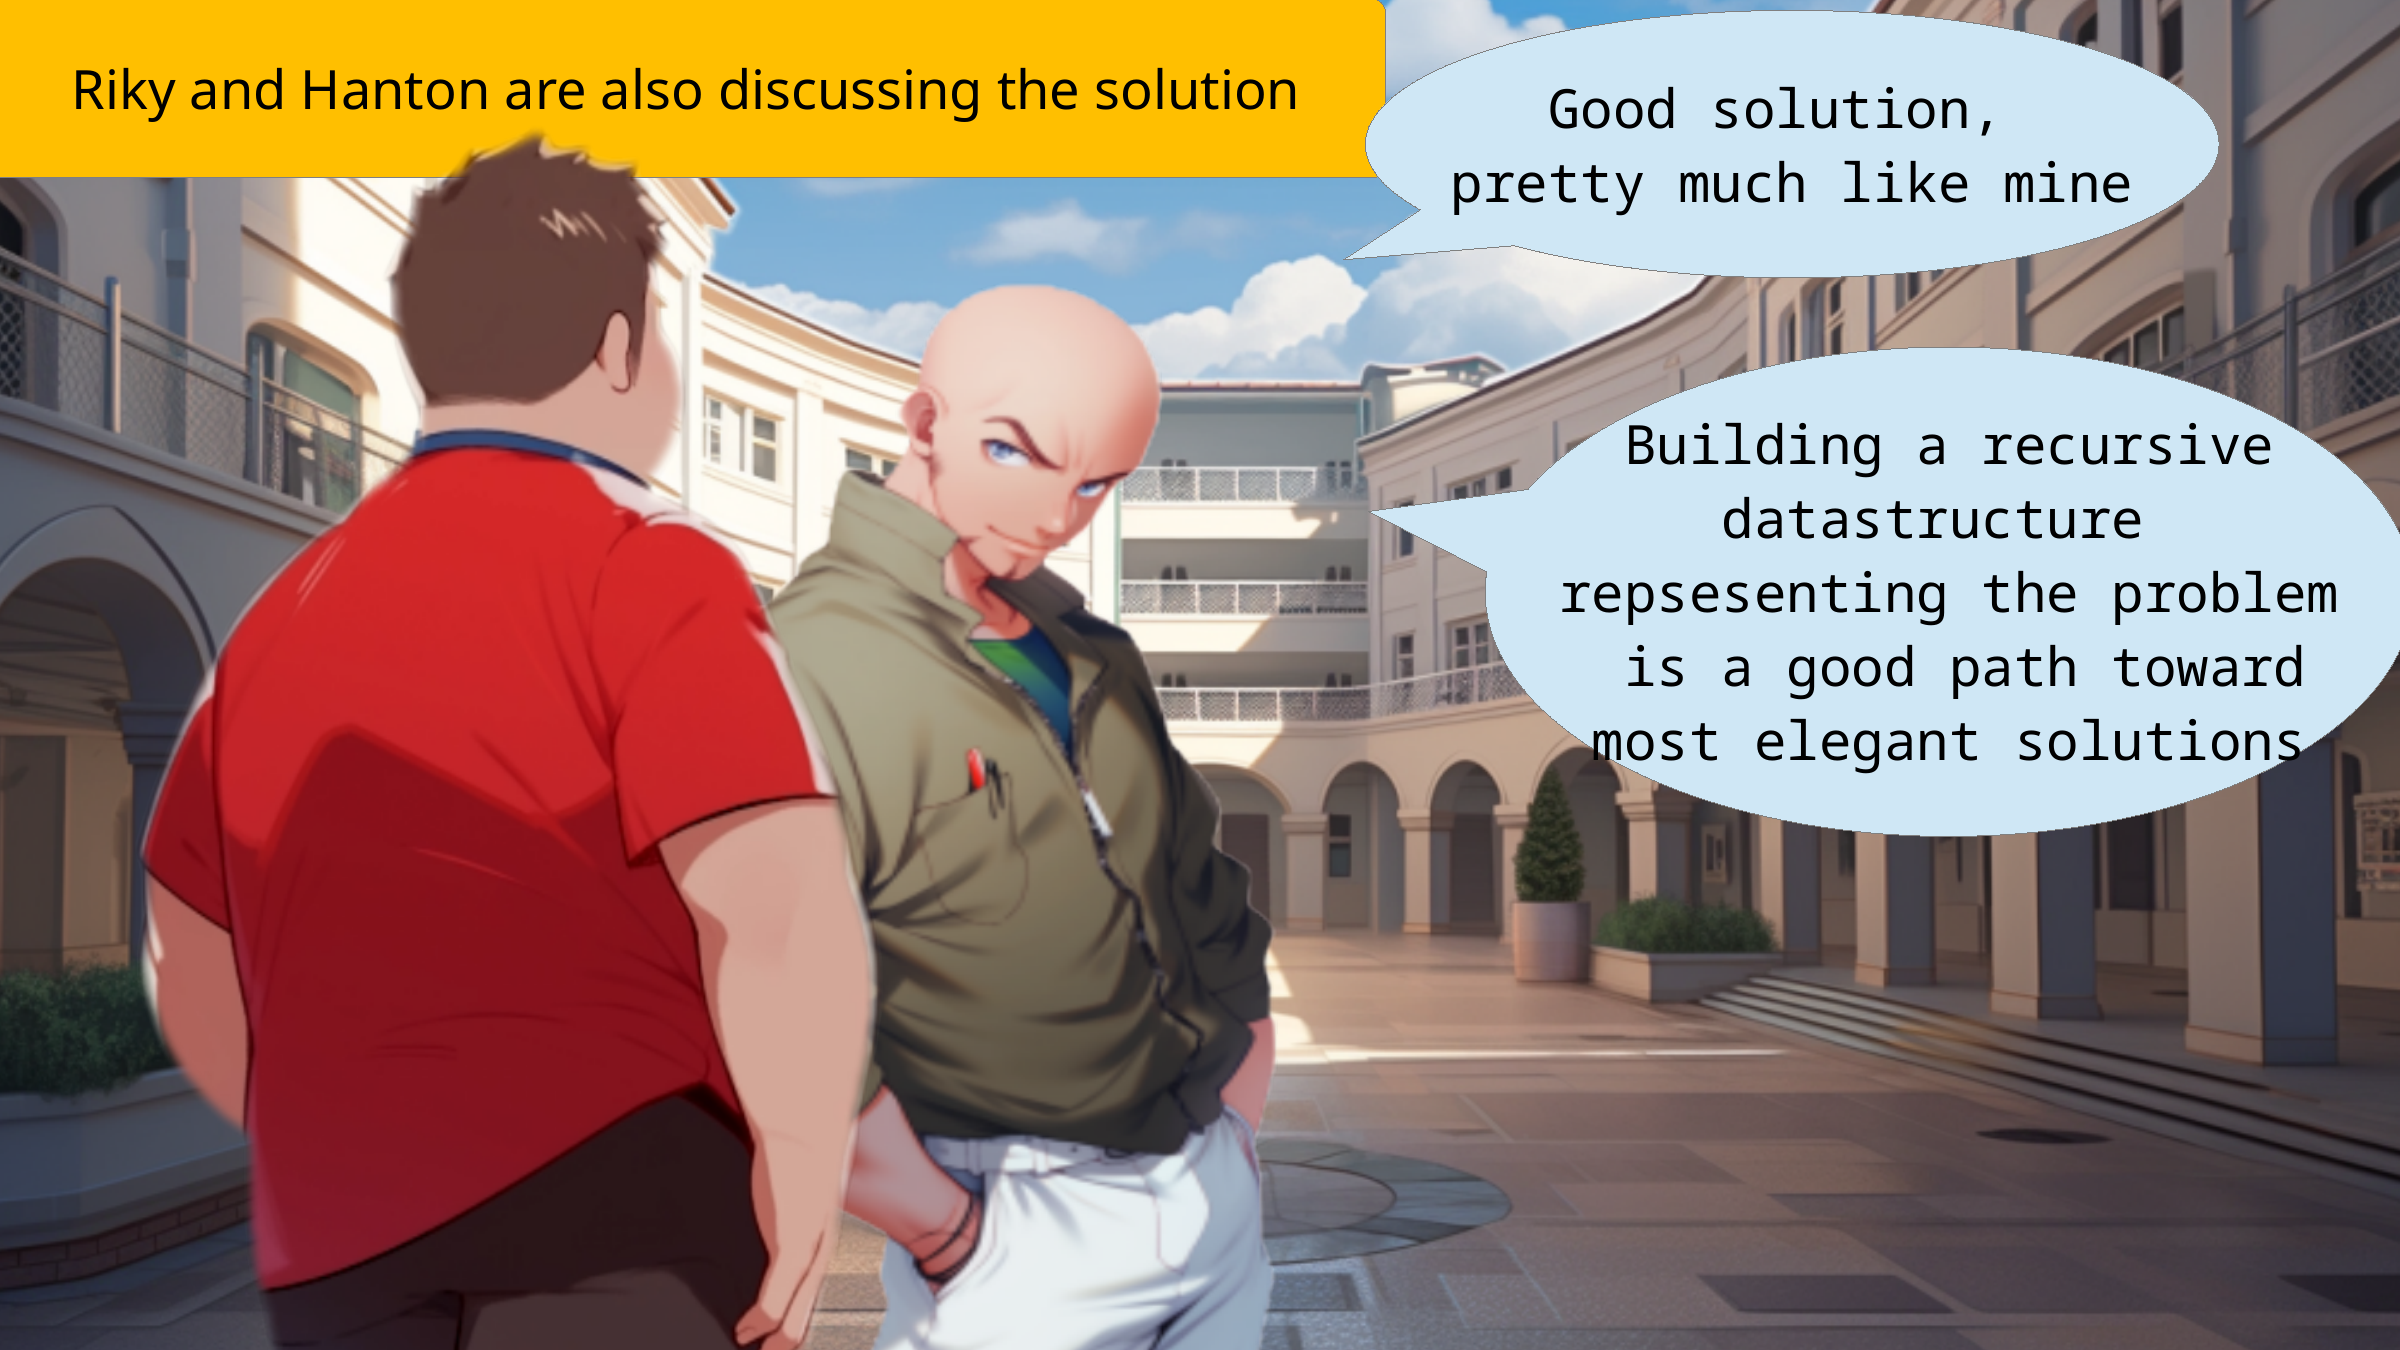

Riky and Hanton are also discussing the solution
Good solution,
pretty much like mine
Building a recursive
datastructure
 repsesenting the problem
 is a good path toward
most elegant solutions